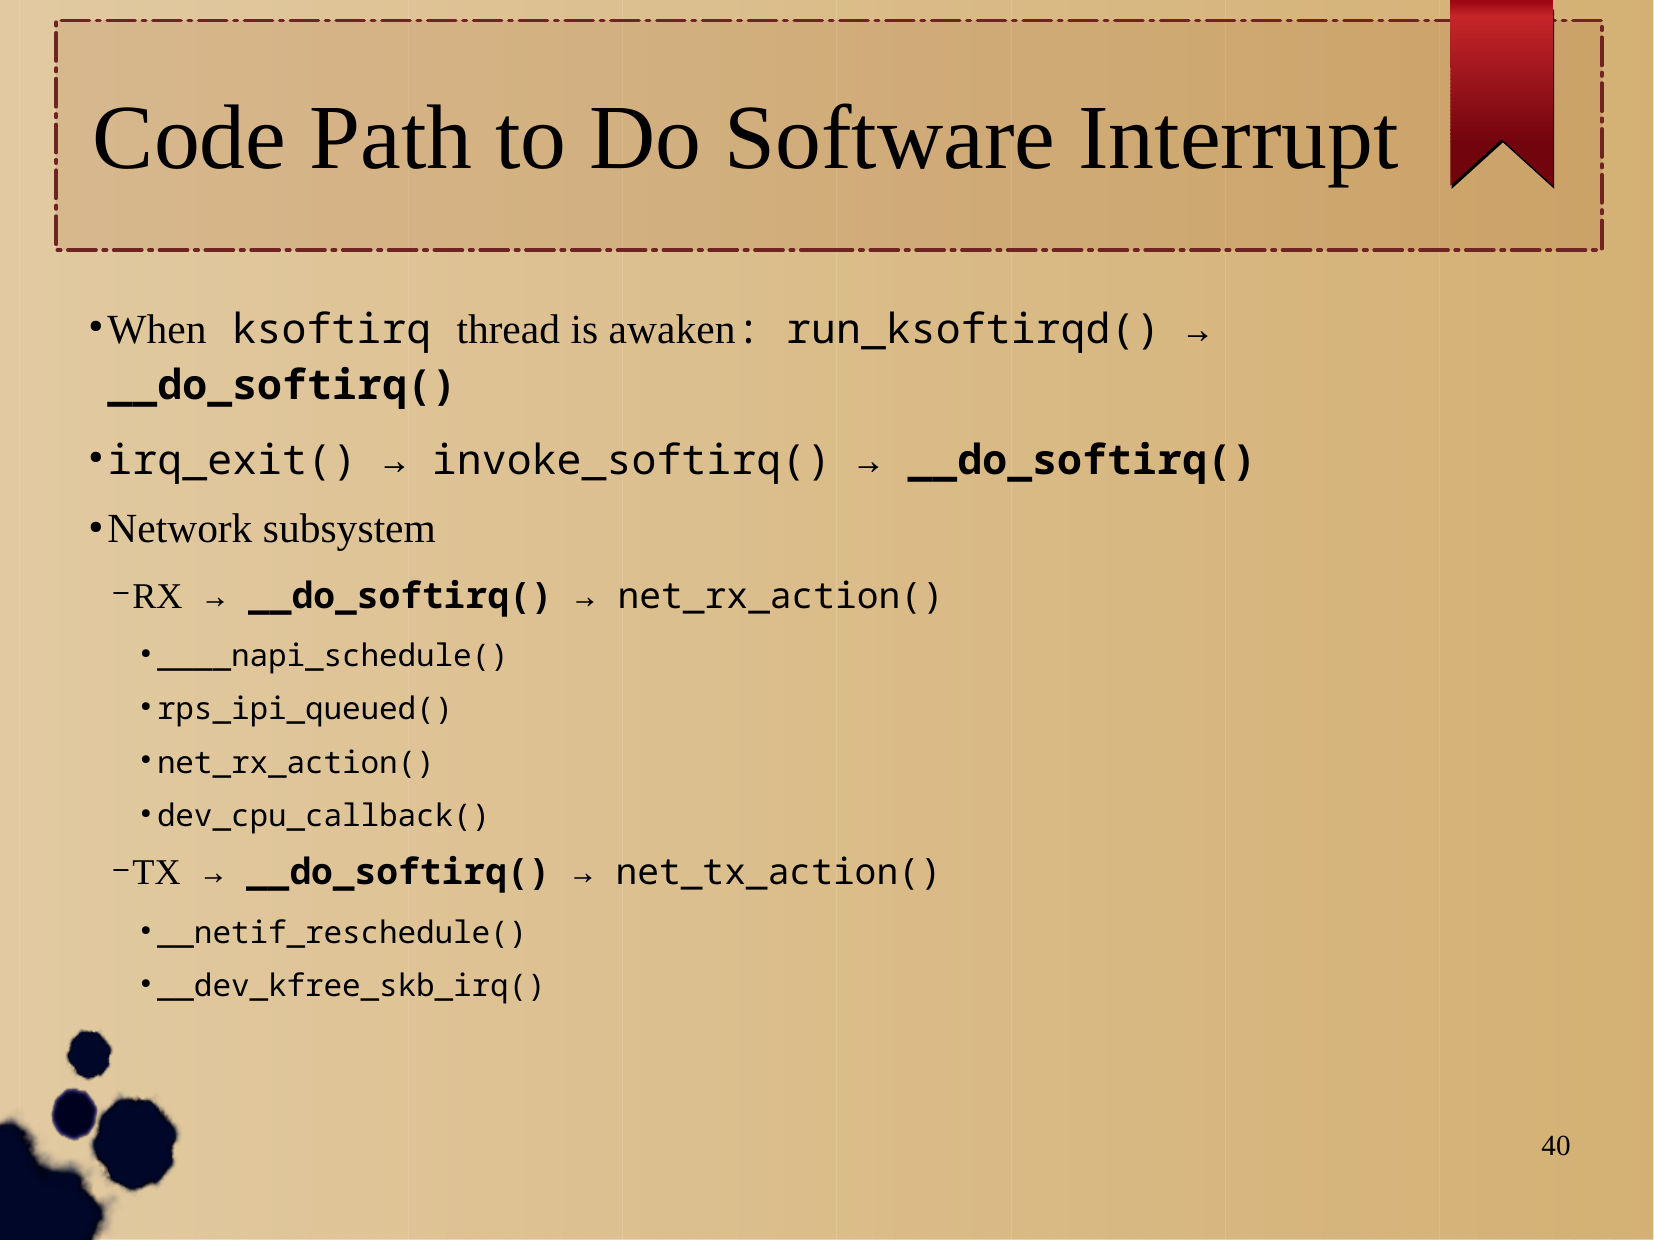

# Code Path to Do Software Interrupt
When ksoftirq thread is awaken: run_ksoftirqd() → __do_softirq()
irq_exit() → invoke_softirq() → __do_softirq()
Network subsystem
RX → __do_softirq() → net_rx_action()
____napi_schedule()
rps_ipi_queued()
net_rx_action()
dev_cpu_callback()
TX → __do_softirq() → net_tx_action()
__netif_reschedule()
__dev_kfree_skb_irq()
40